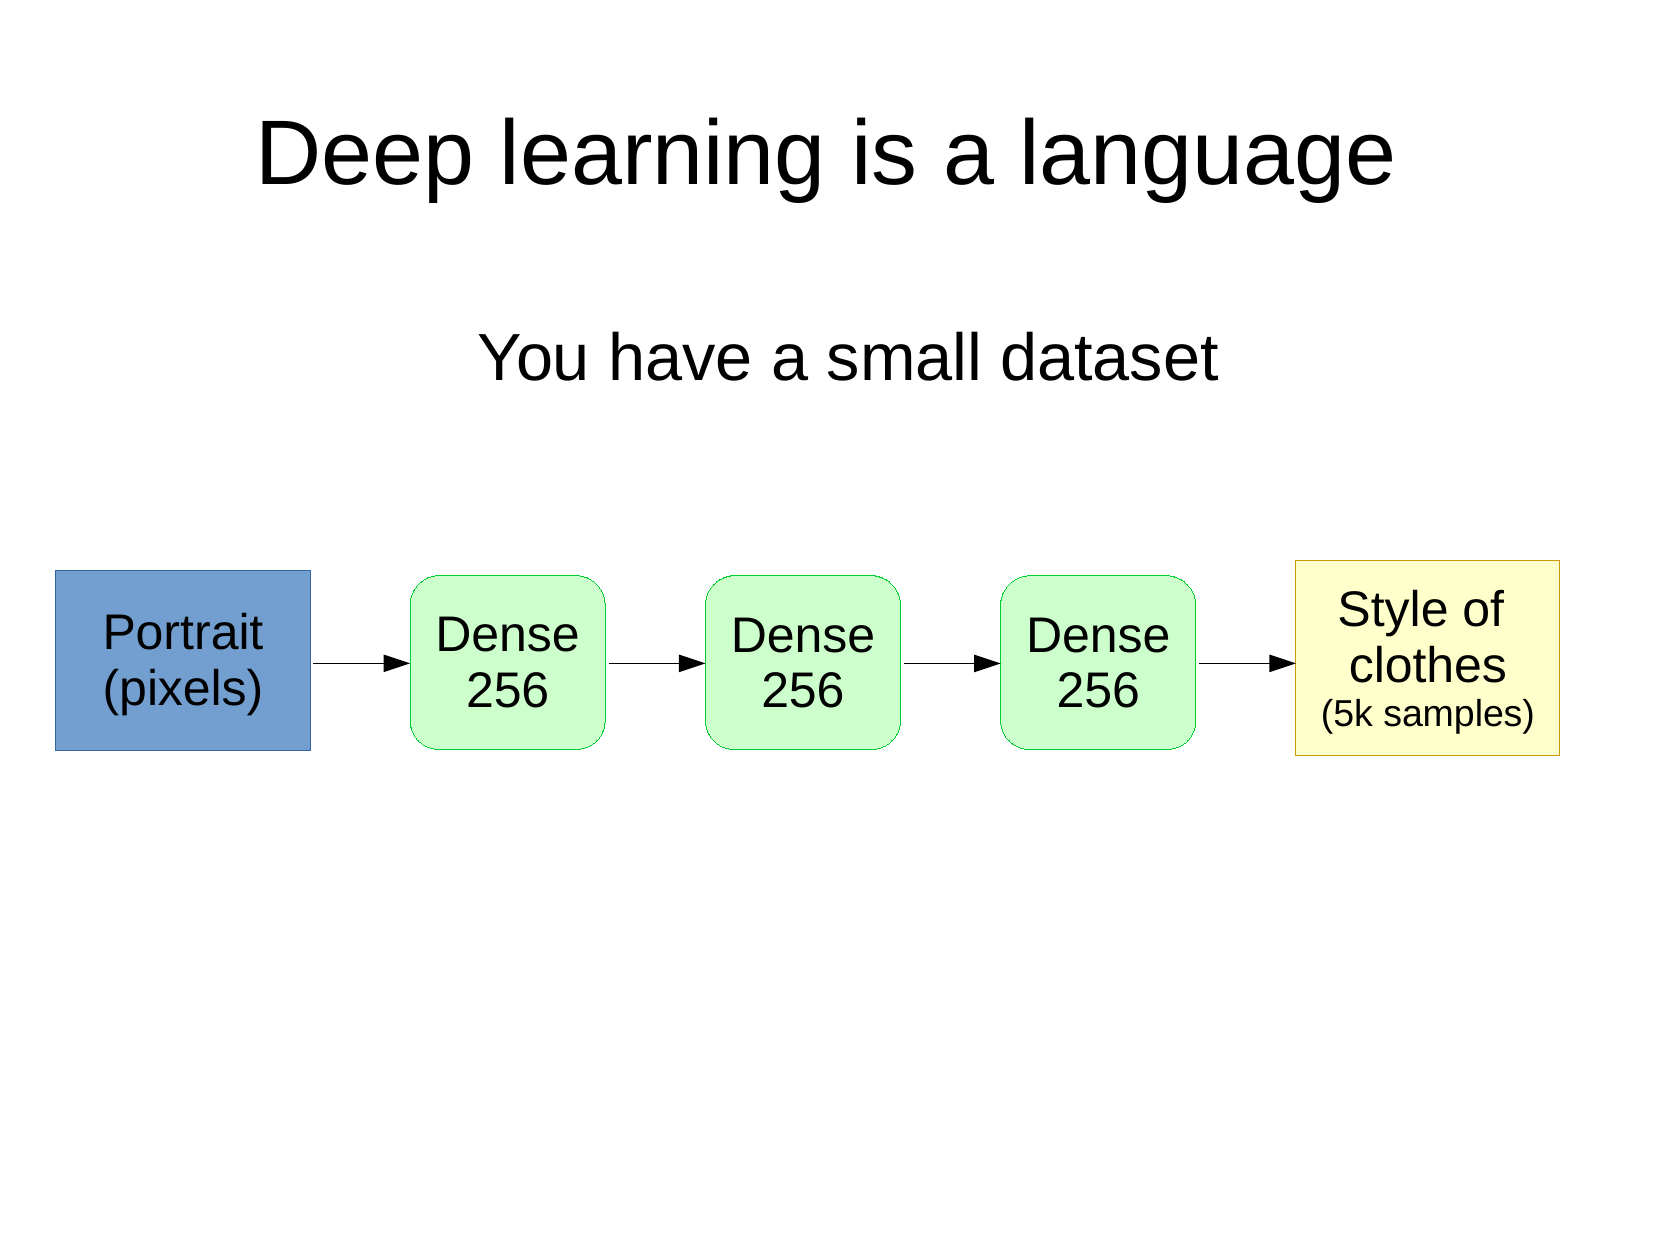

# Deep learning is a language
You have a small dataset
Style of
clothes
(5k samples)
Portrait
(pixels)
Dense
256
Dense
256
Dense
256